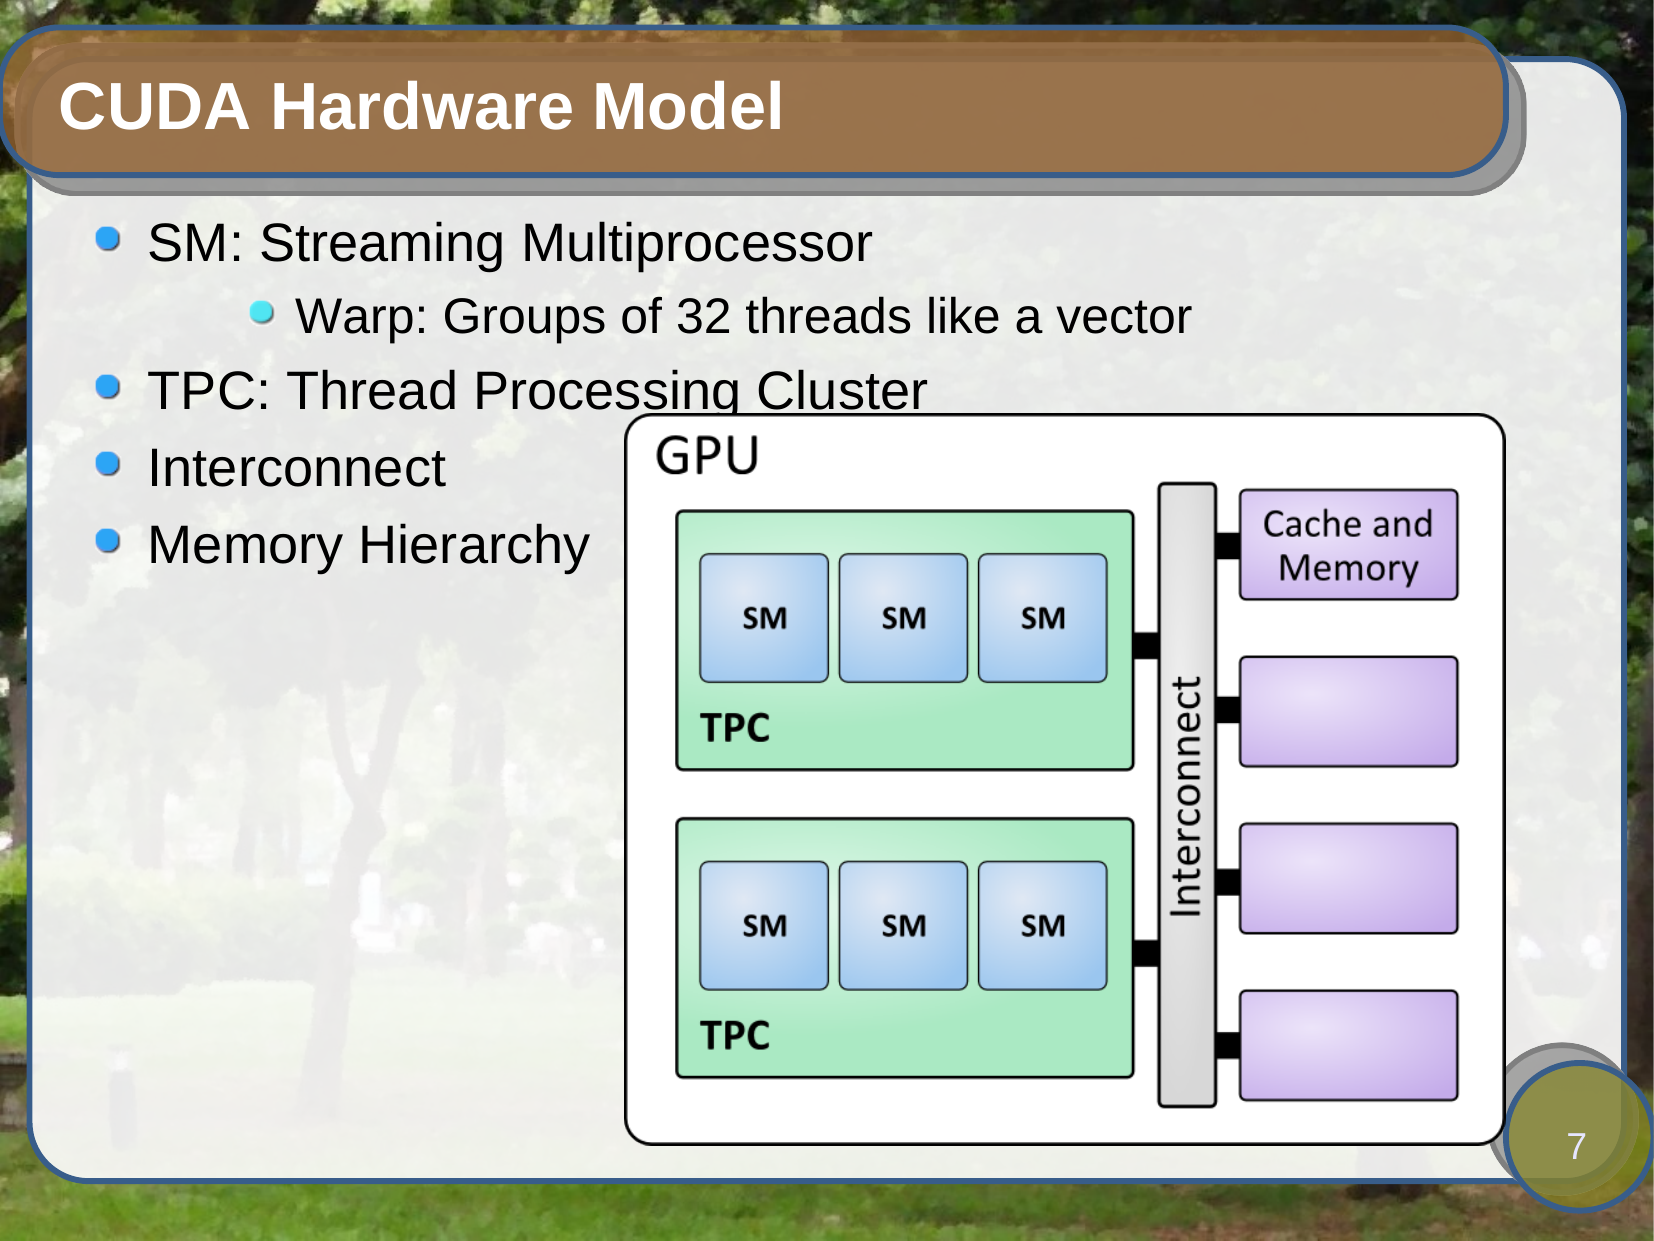

# CUDA Hardware Model
SM: Streaming Multiprocessor
Warp: Groups of 32 threads like a vector
TPC: Thread Processing Cluster
Interconnect
Memory Hierarchy